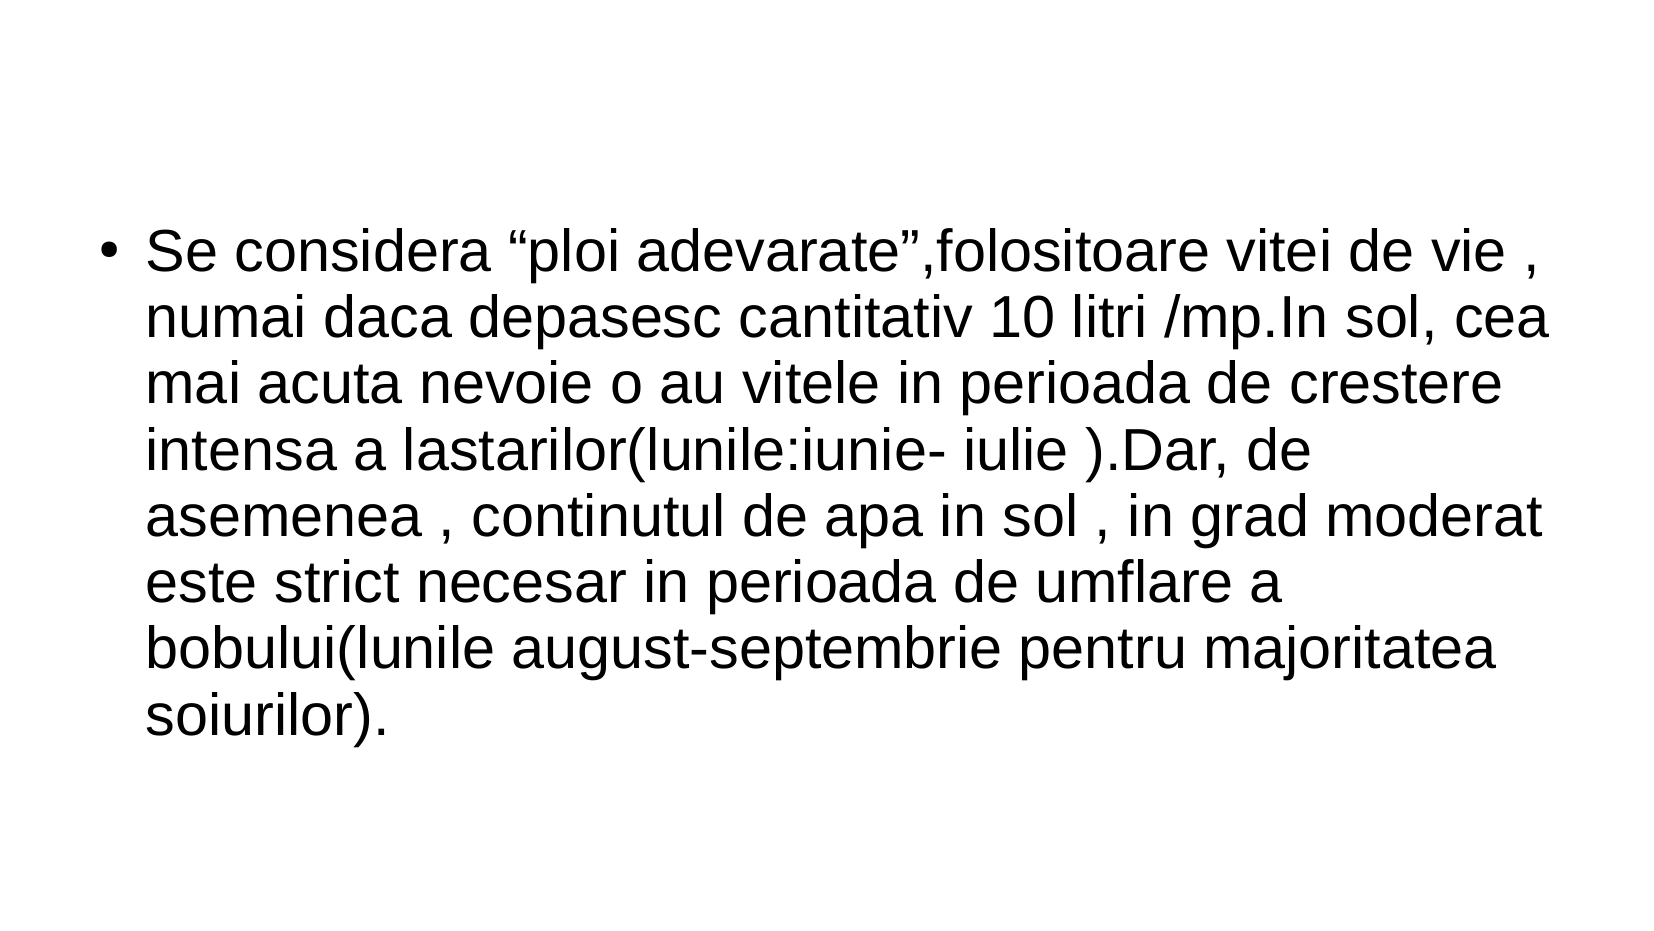

#
Se considera “ploi adevarate”,folositoare vitei de vie , numai daca depasesc cantitativ 10 litri /mp.In sol, cea mai acuta nevoie o au vitele in perioada de crestere intensa a lastarilor(lunile:iunie- iulie ).Dar, de asemenea , continutul de apa in sol , in grad moderat este strict necesar in perioada de umflare a bobului(lunile august-septembrie pentru majoritatea soiurilor).